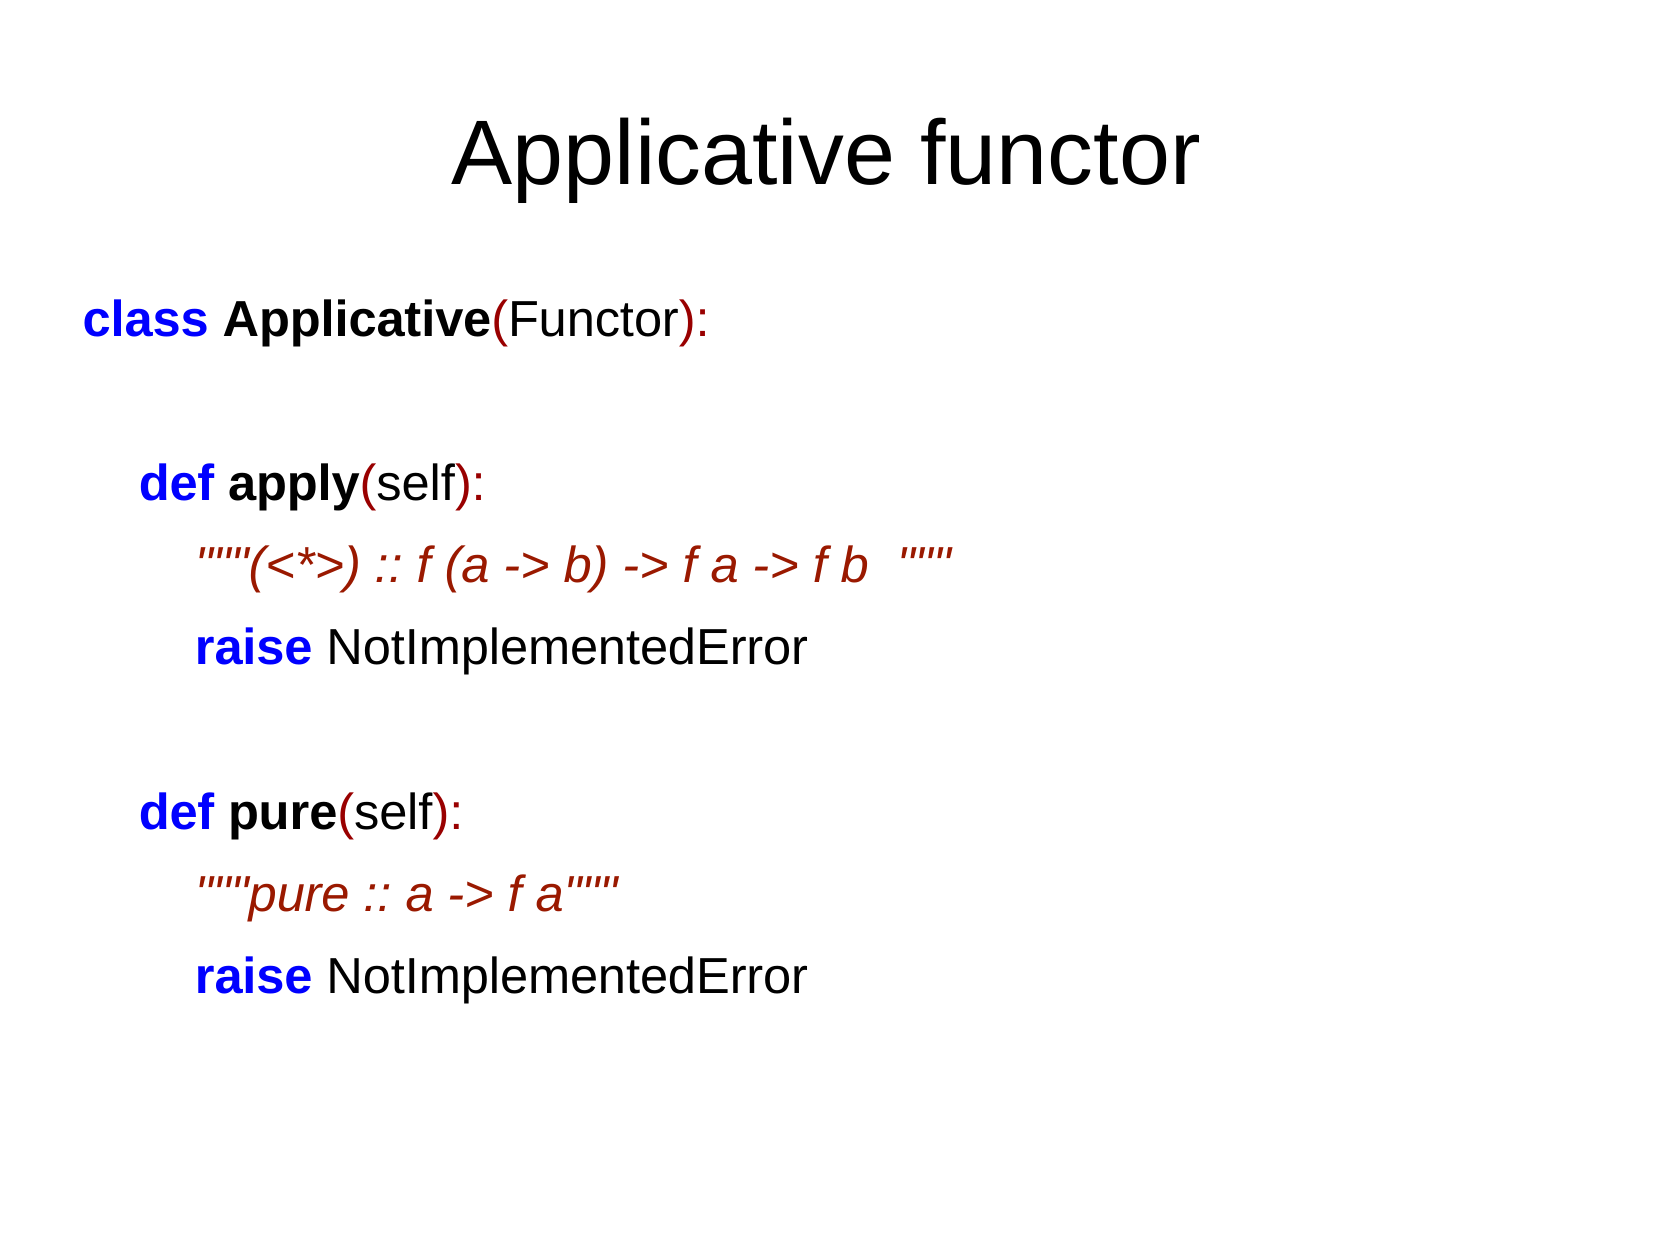

# Applicative functor
class Applicative(Functor):
 def apply(self):
 """(<*>) :: f (a -> b) -> f a -> f b """
 raise NotImplementedError
 def pure(self):
 """pure :: a -> f a"""
 raise NotImplementedError